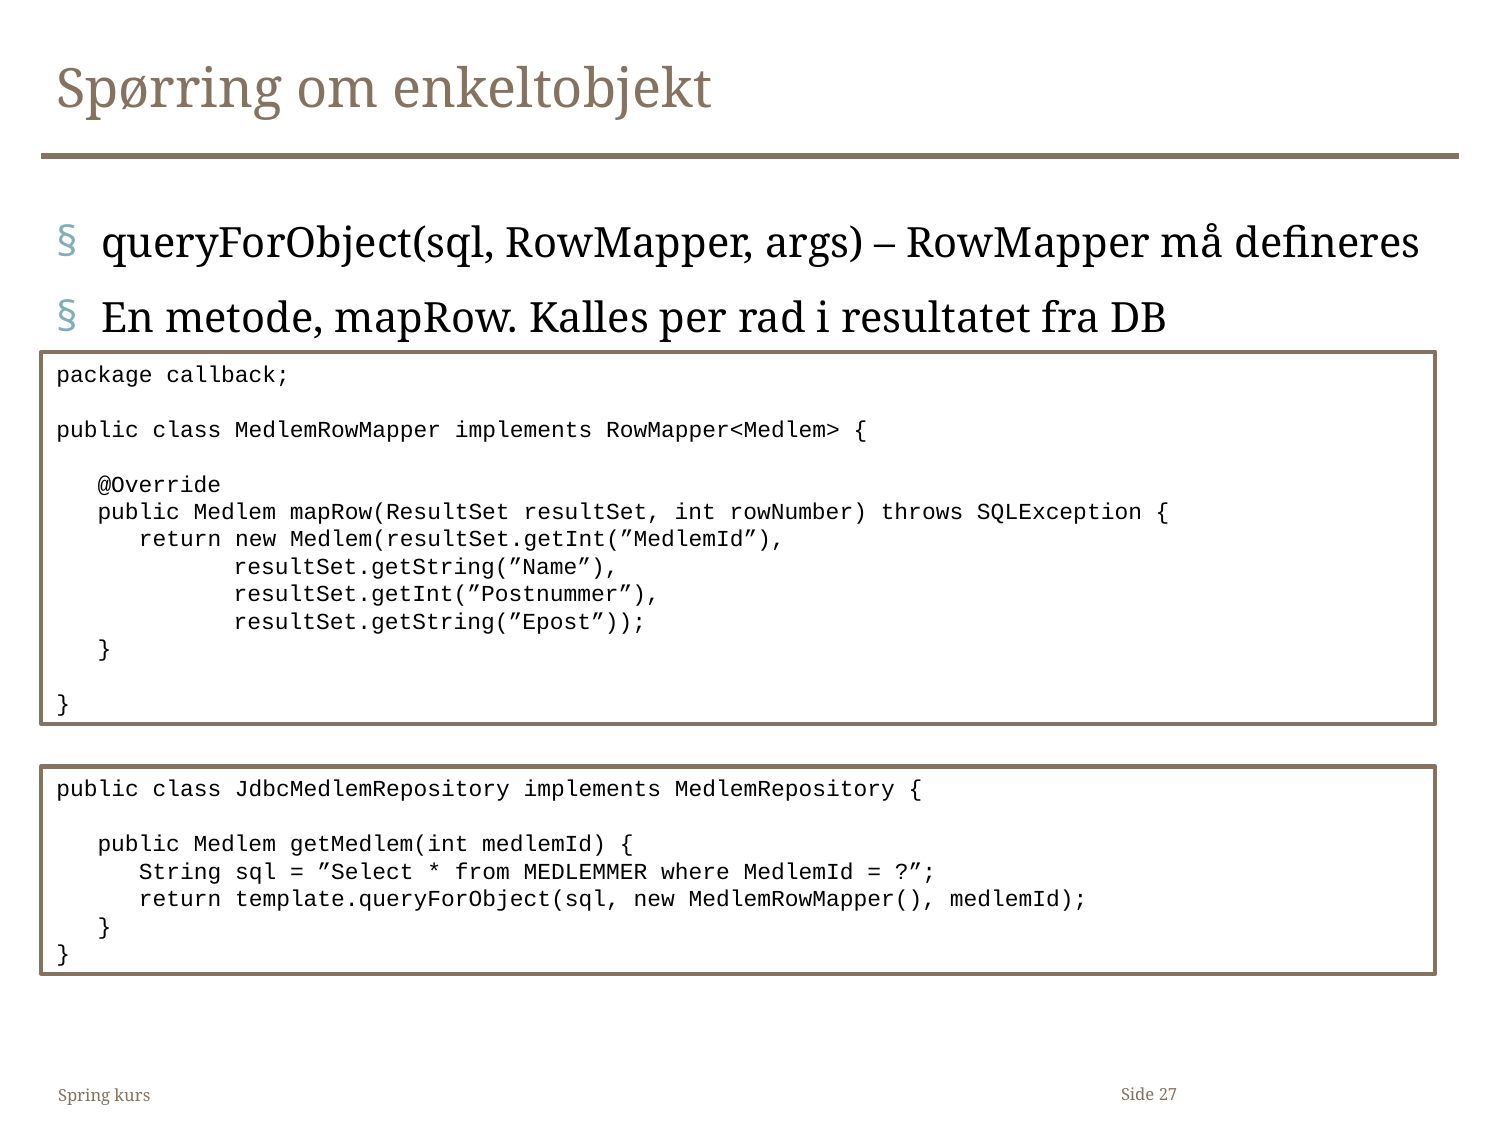

# Spørring om enkeltobjekt
queryForObject(sql, RowMapper, args) – RowMapper må defineres
En metode, mapRow. Kalles per rad i resultatet fra DB
package callback;
public class MedlemRowMapper implements RowMapper<Medlem> {
 @Override
 public Medlem mapRow(ResultSet resultSet, int rowNumber) throws SQLException {
 return new Medlem(resultSet.getInt(”MedlemId”),
		 resultSet.getString(”Name”),
		 resultSet.getInt(”Postnummer”),
		 resultSet.getString(”Epost”));
 }
}
public class JdbcMedlemRepository implements MedlemRepository {
 public Medlem getMedlem(int medlemId) {
 String sql = ”Select * from MEDLEMMER where MedlemId = ?”;
 return template.queryForObject(sql, new MedlemRowMapper(), medlemId);
 }
}
Spring kurs
Side